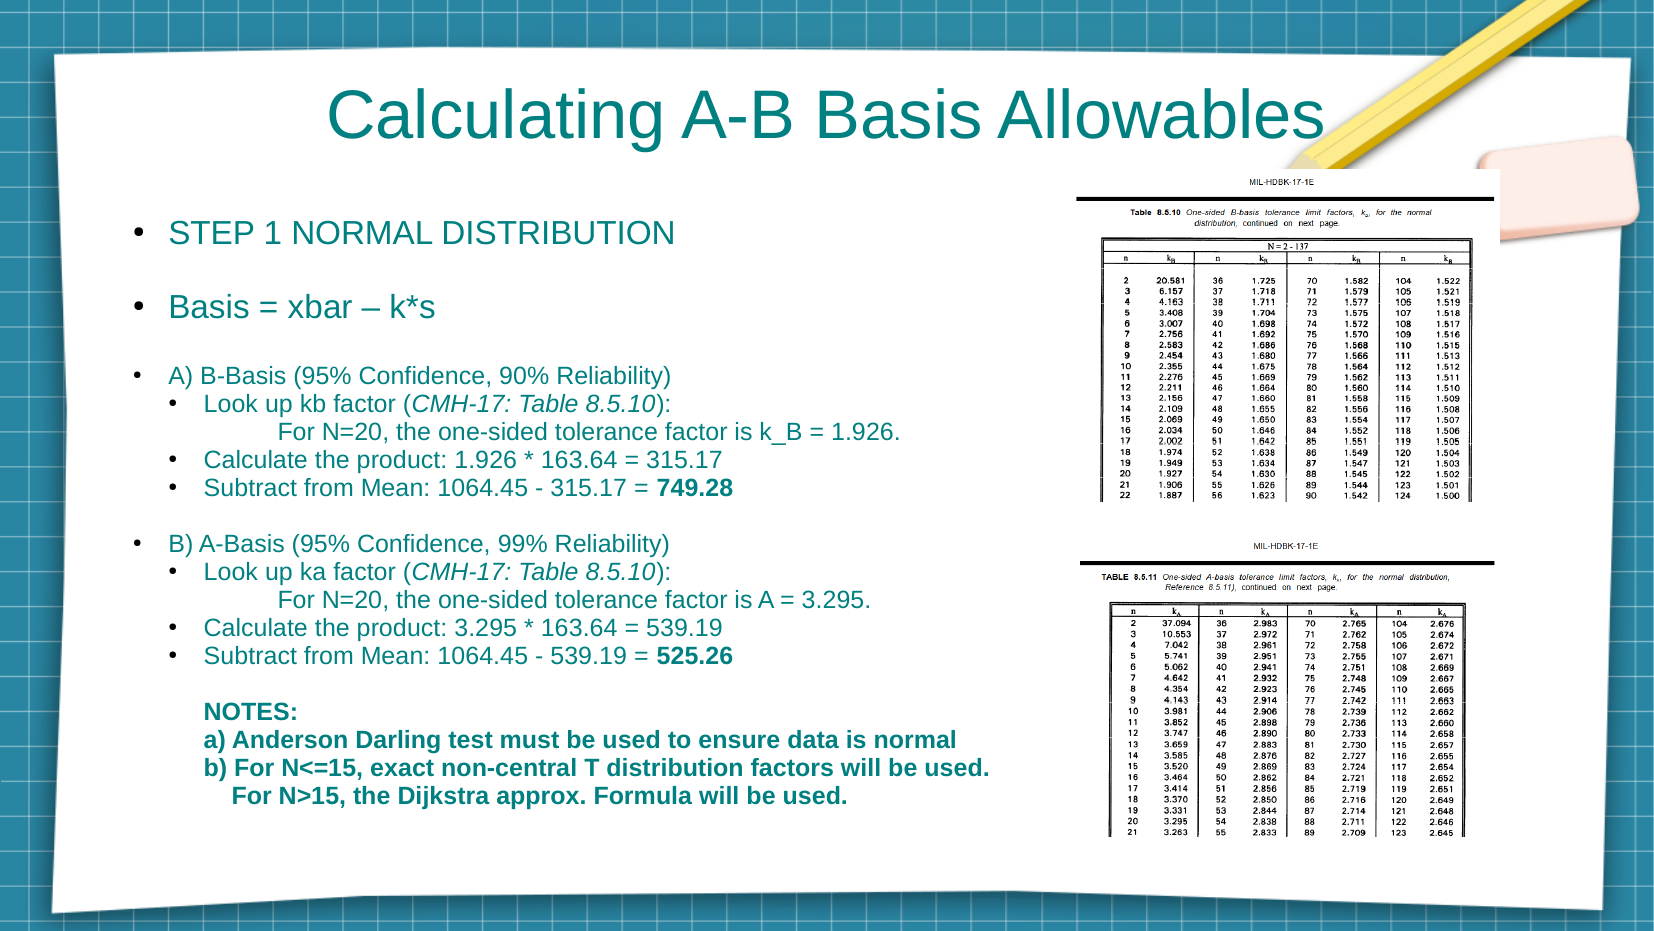

# Calculating A-B Basis Allowables
STEP 1 NORMAL DISTRIBUTION
Basis = xbar – k*s
A) B-Basis (95% Confidence, 90% Reliability)
Look up kb factor (CMH-17: Table 8.5.10):
	For N=20, the one-sided tolerance factor is k_B = 1.926.
Calculate the product: 1.926 * 163.64 = 315.17
Subtract from Mean: 1064.45 - 315.17 = 749.28
B) A-Basis (95% Confidence, 99% Reliability)
Look up ka factor (CMH-17: Table 8.5.10):
	For N=20, the one-sided tolerance factor is A = 3.295.
Calculate the product: 3.295 * 163.64 = 539.19
Subtract from Mean: 1064.45 - 539.19 = 525.26
NOTES:
a) Anderson Darling test must be used to ensure data is normal
b) For N<=15, exact non-central T distribution factors will be used.
 For N>15, the Dijkstra approx. Formula will be used.